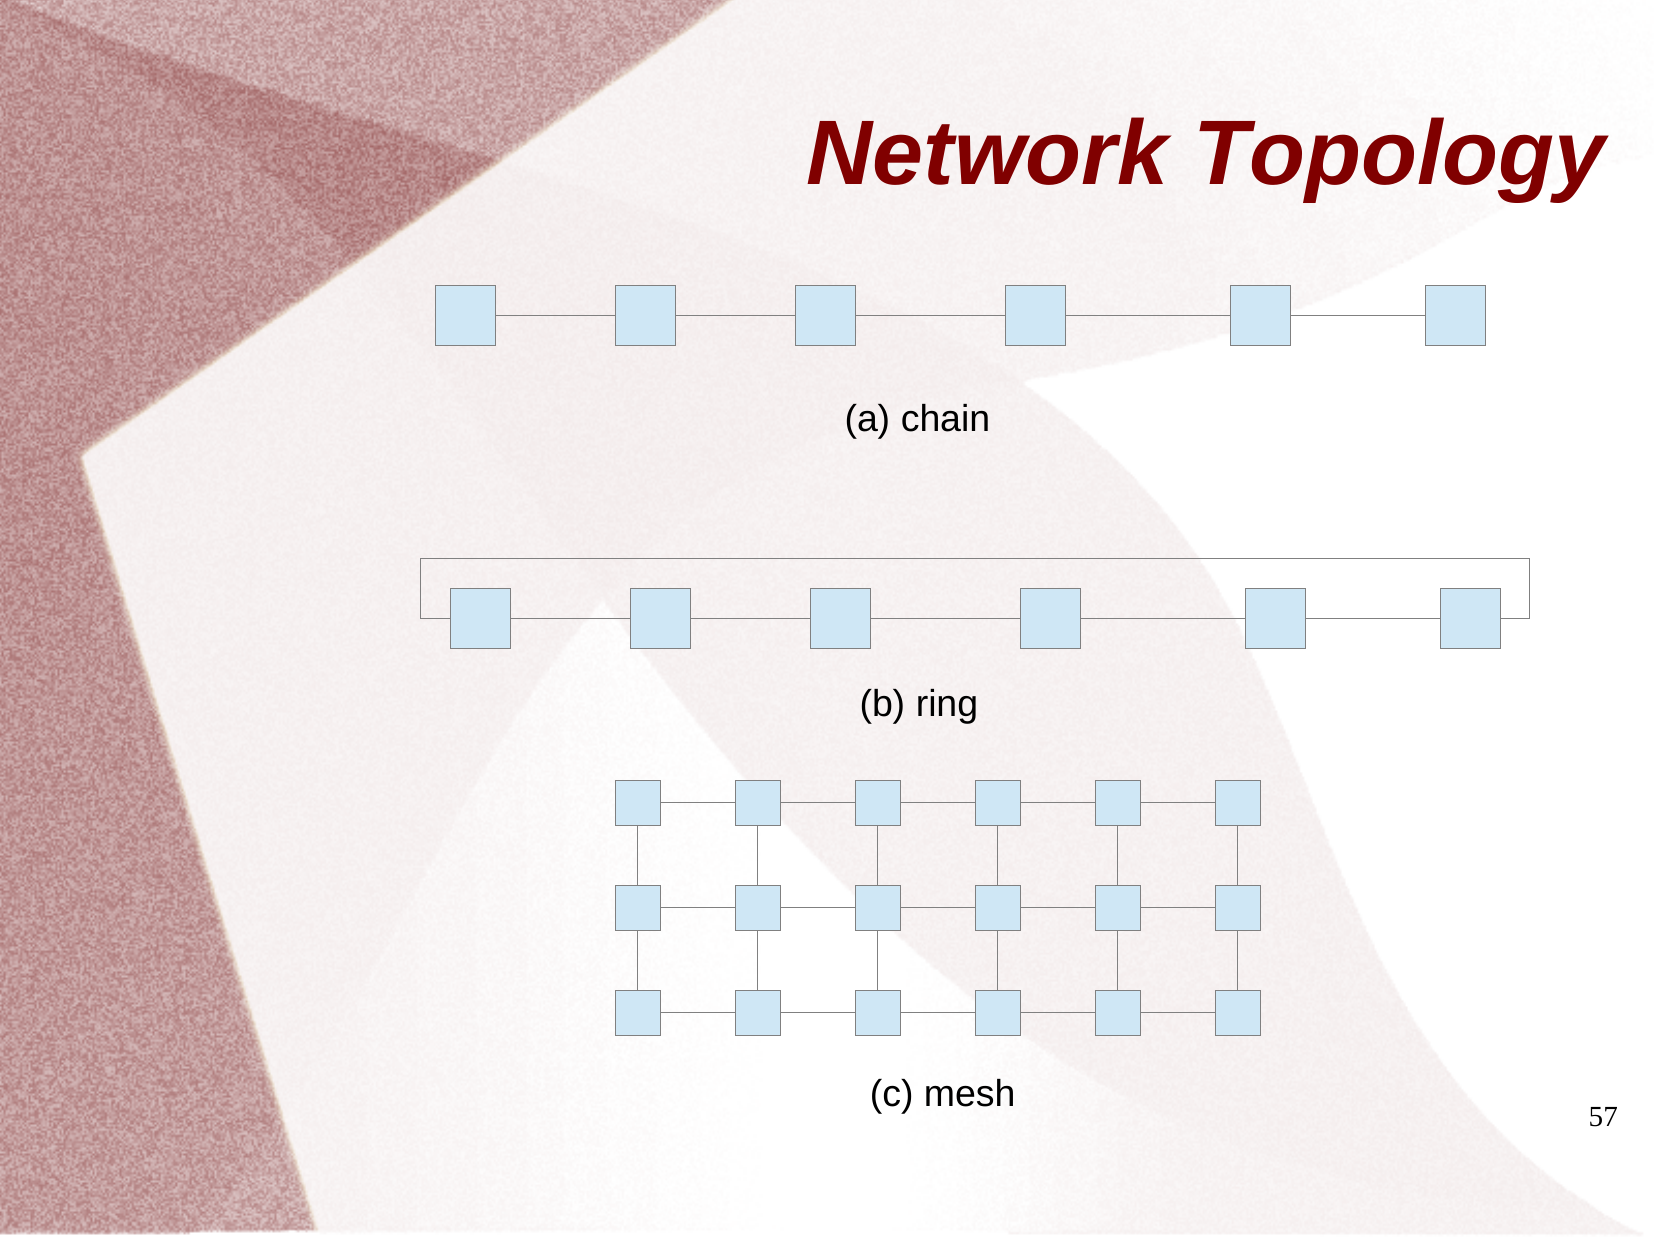

# Network Topology
(a) chain
(b) ring
(c) mesh
57